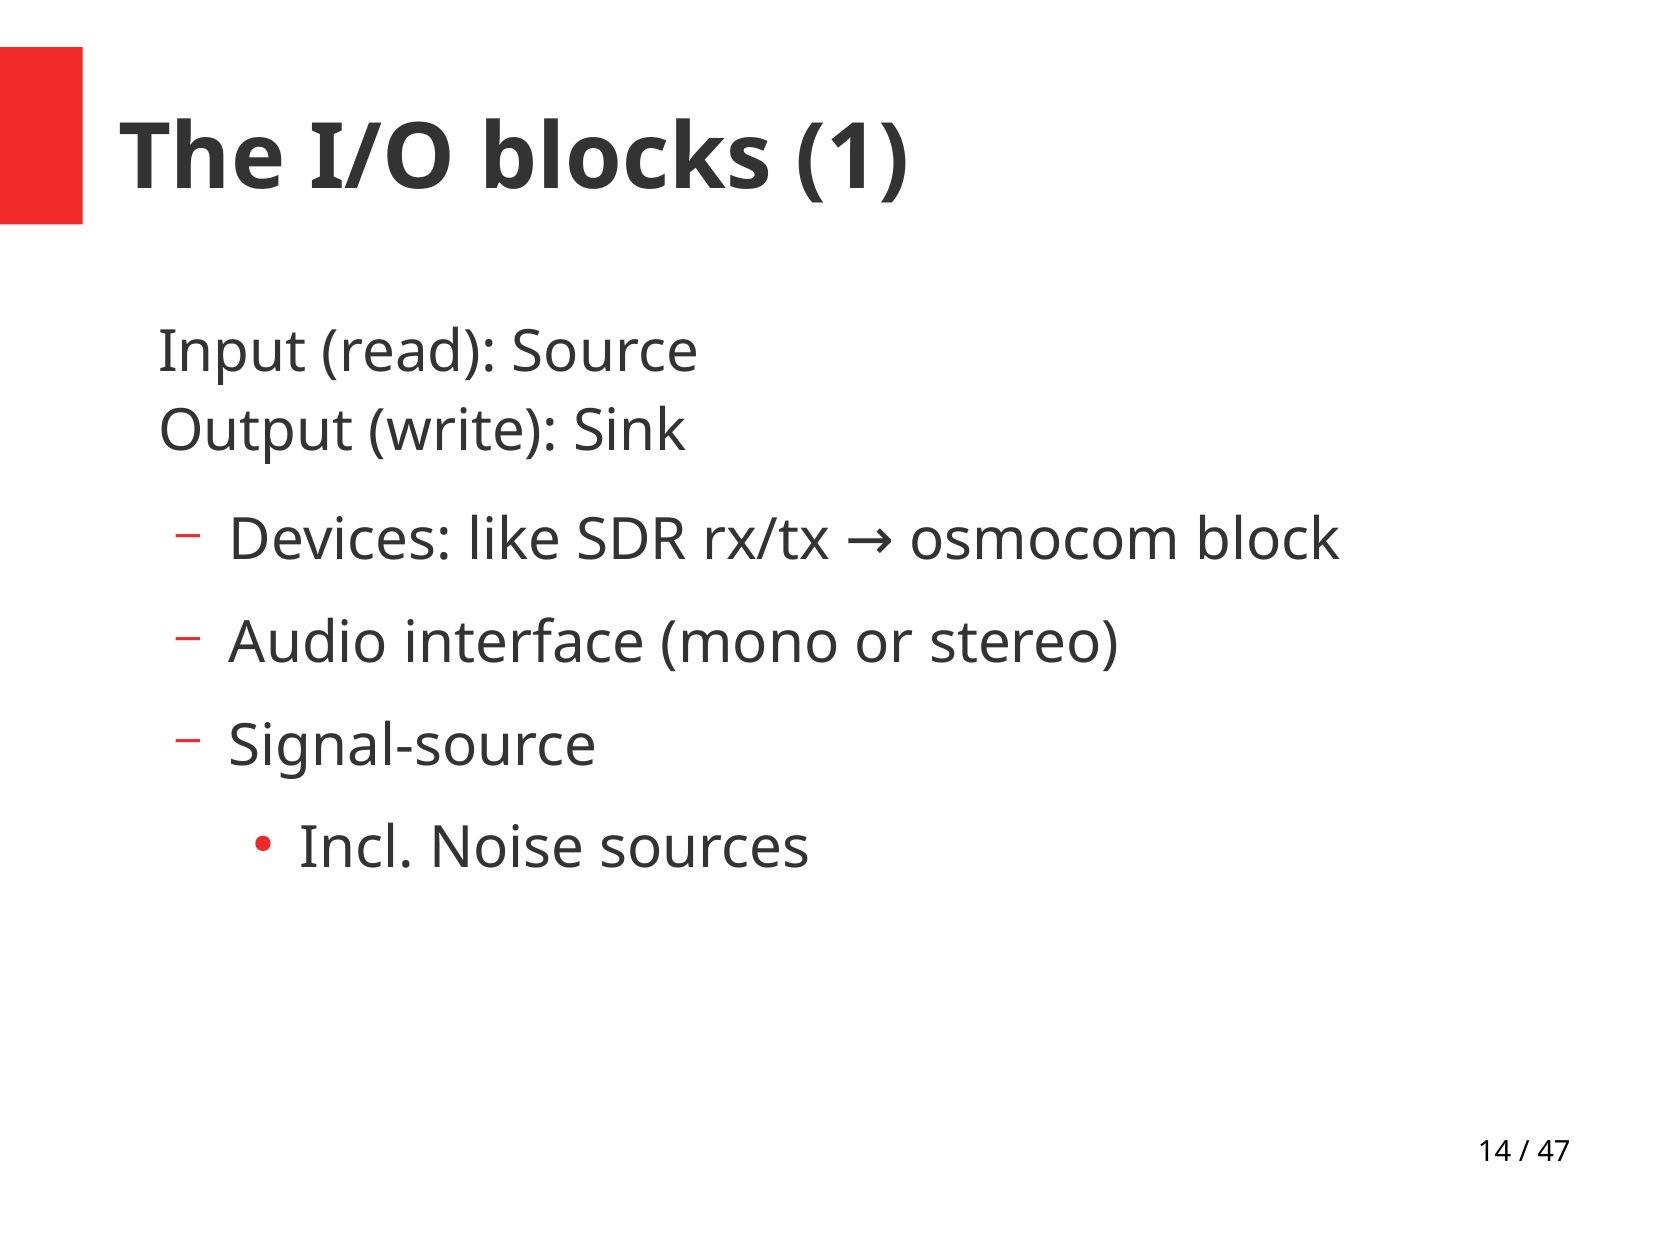

# The I/O blocks (1)
Input (read): Source
Output (write): Sink
Devices: like SDR rx/tx → osmocom block
Audio interface (mono or stereo)
Signal-source
Incl. Noise sources
14